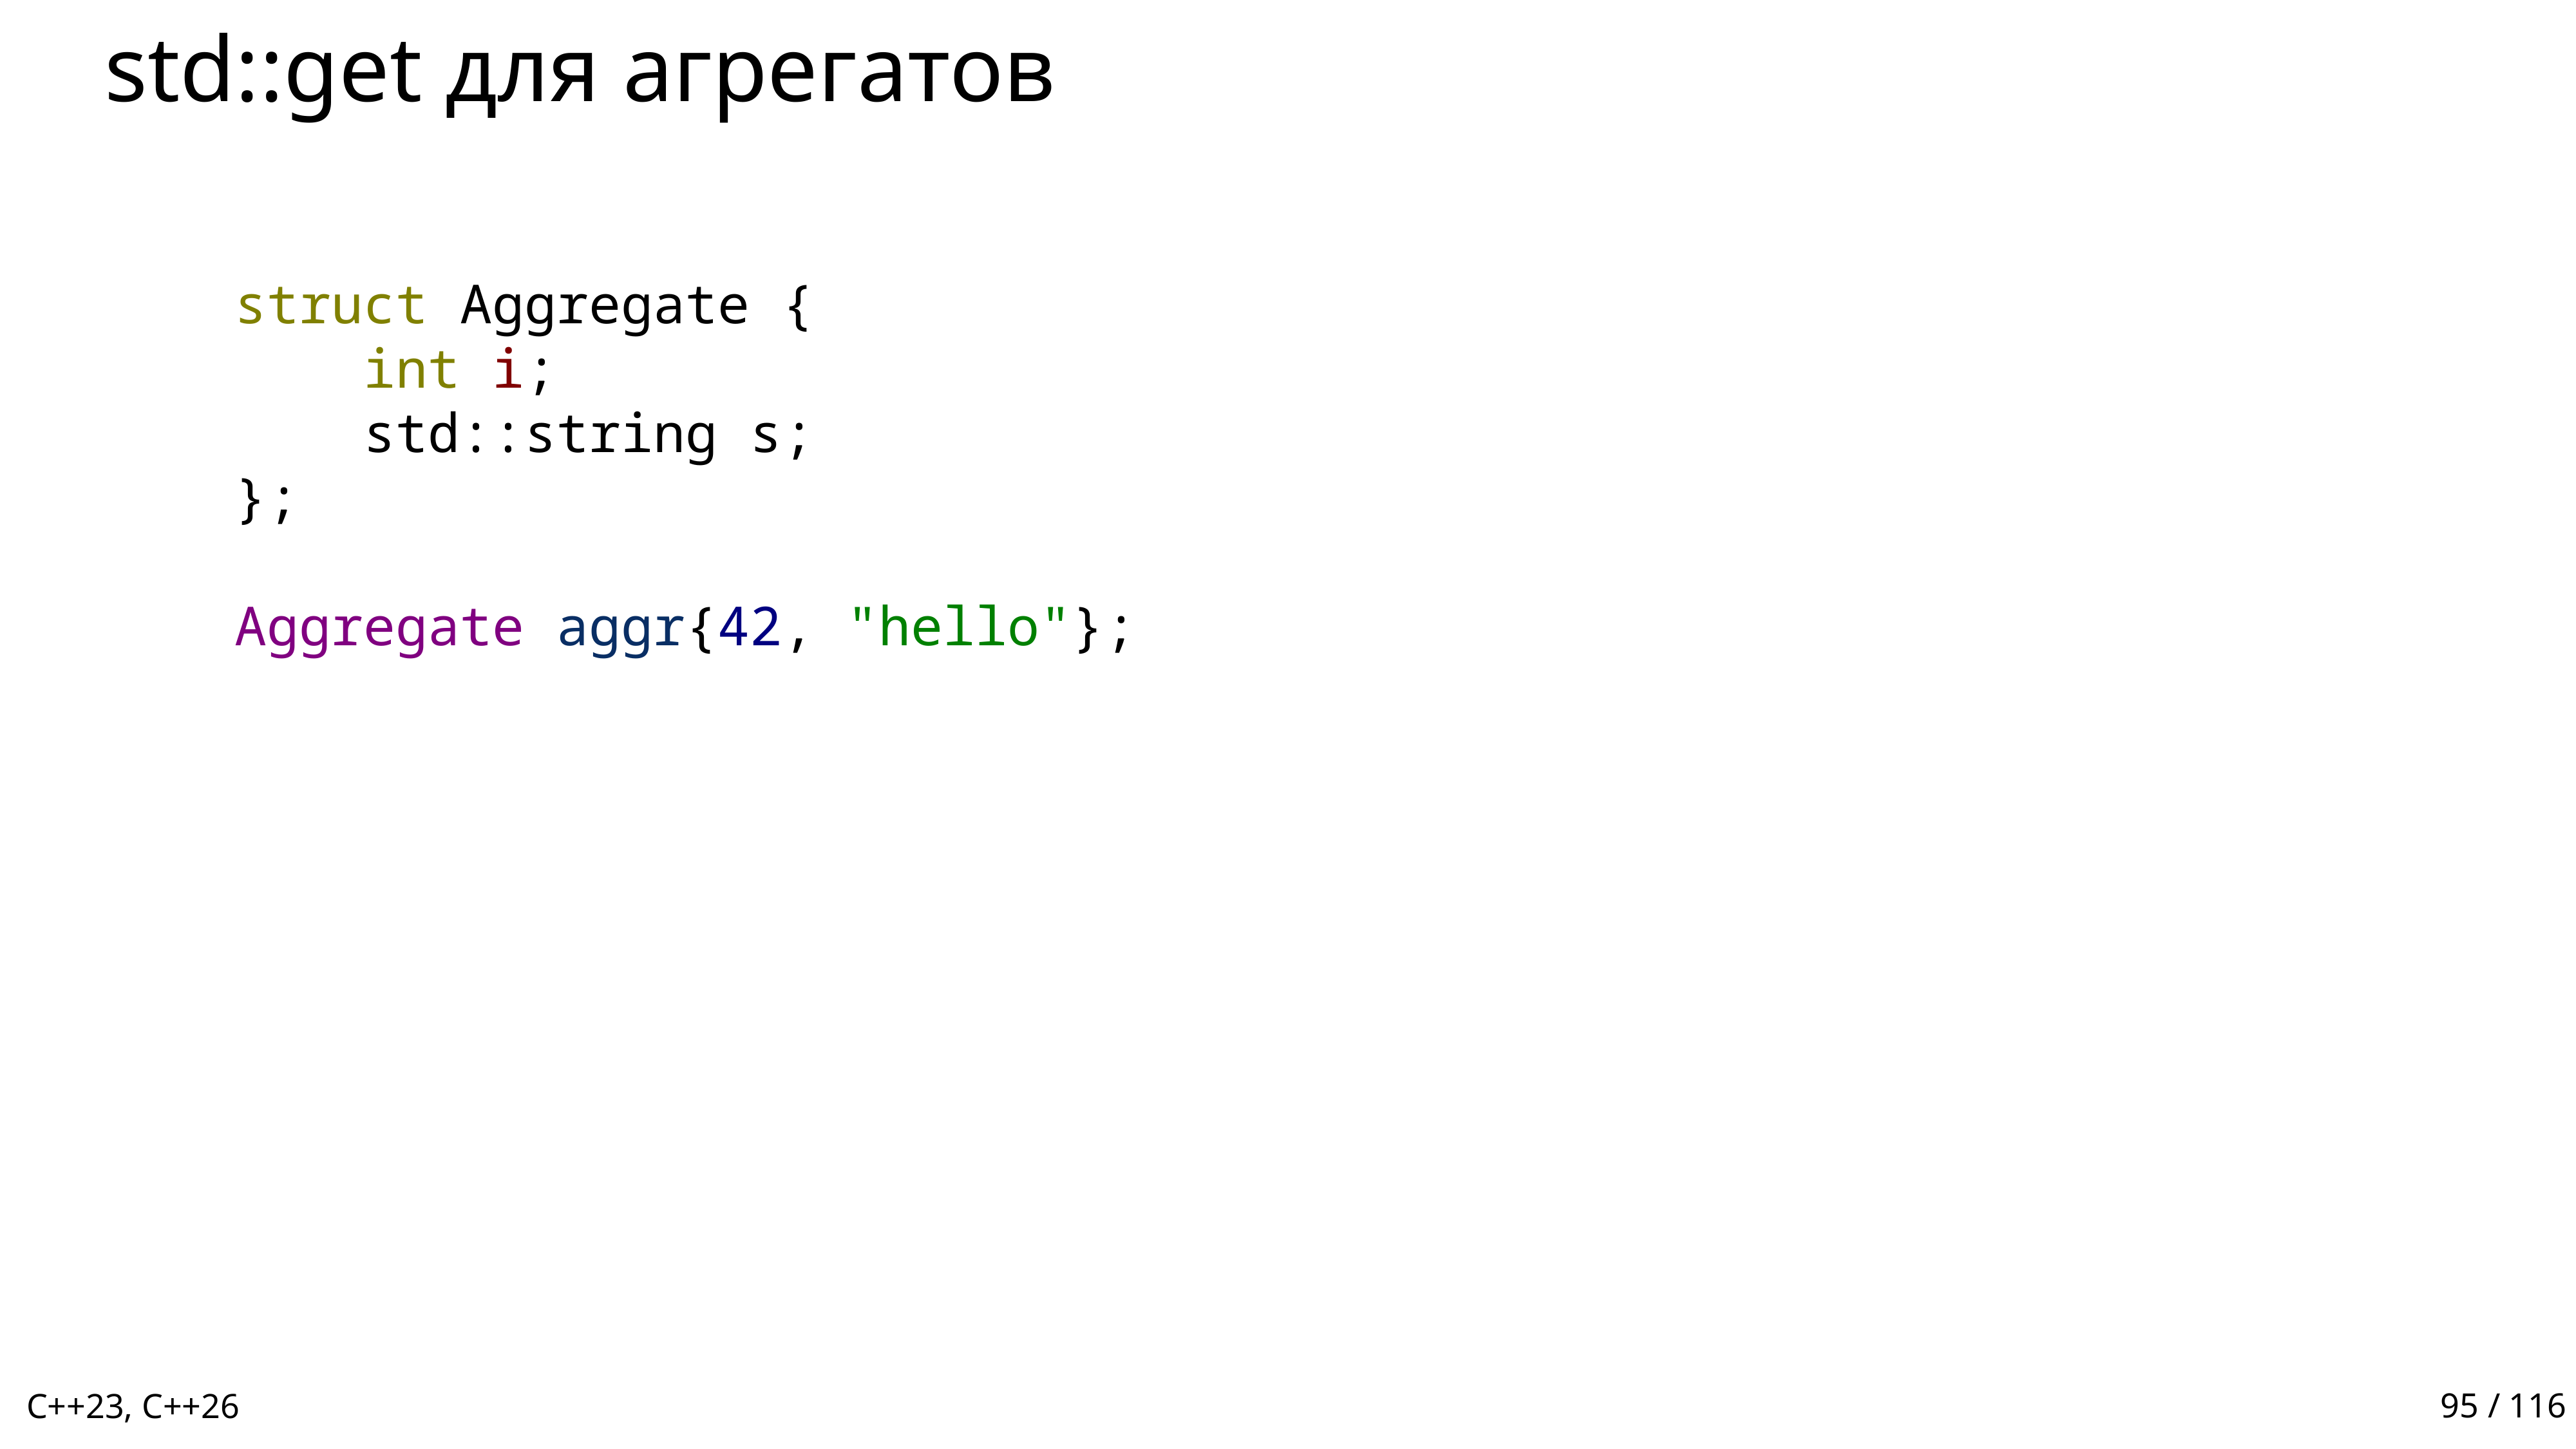

std::get для агрегатов
# struct Aggregate {
 int i;
 std::string s;
 };
 Aggregate aggr{42, "hello"};
C++23, C++26